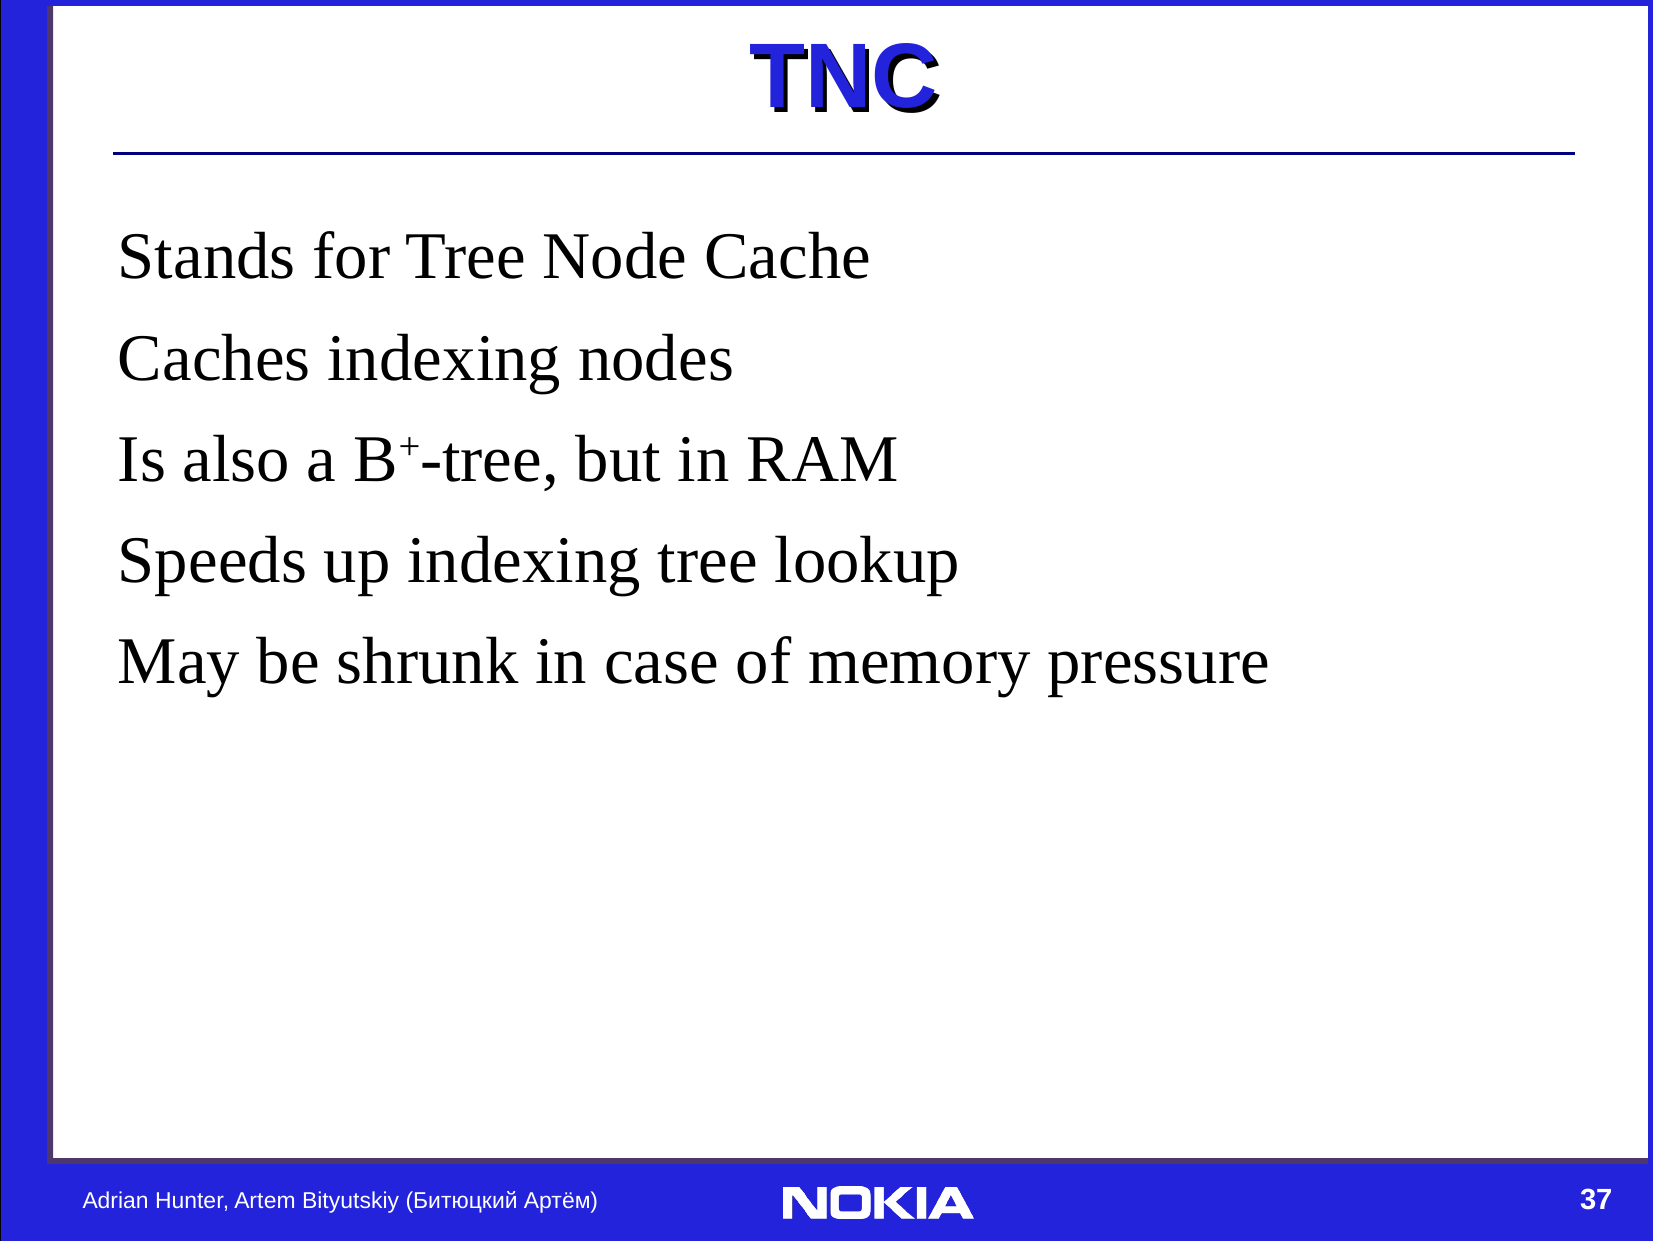

# TNC
Stands for Tree Node Cache
Caches indexing nodes
Is also a B+-tree, but in RAM
Speeds up indexing tree lookup
May be shrunk in case of memory pressure
37